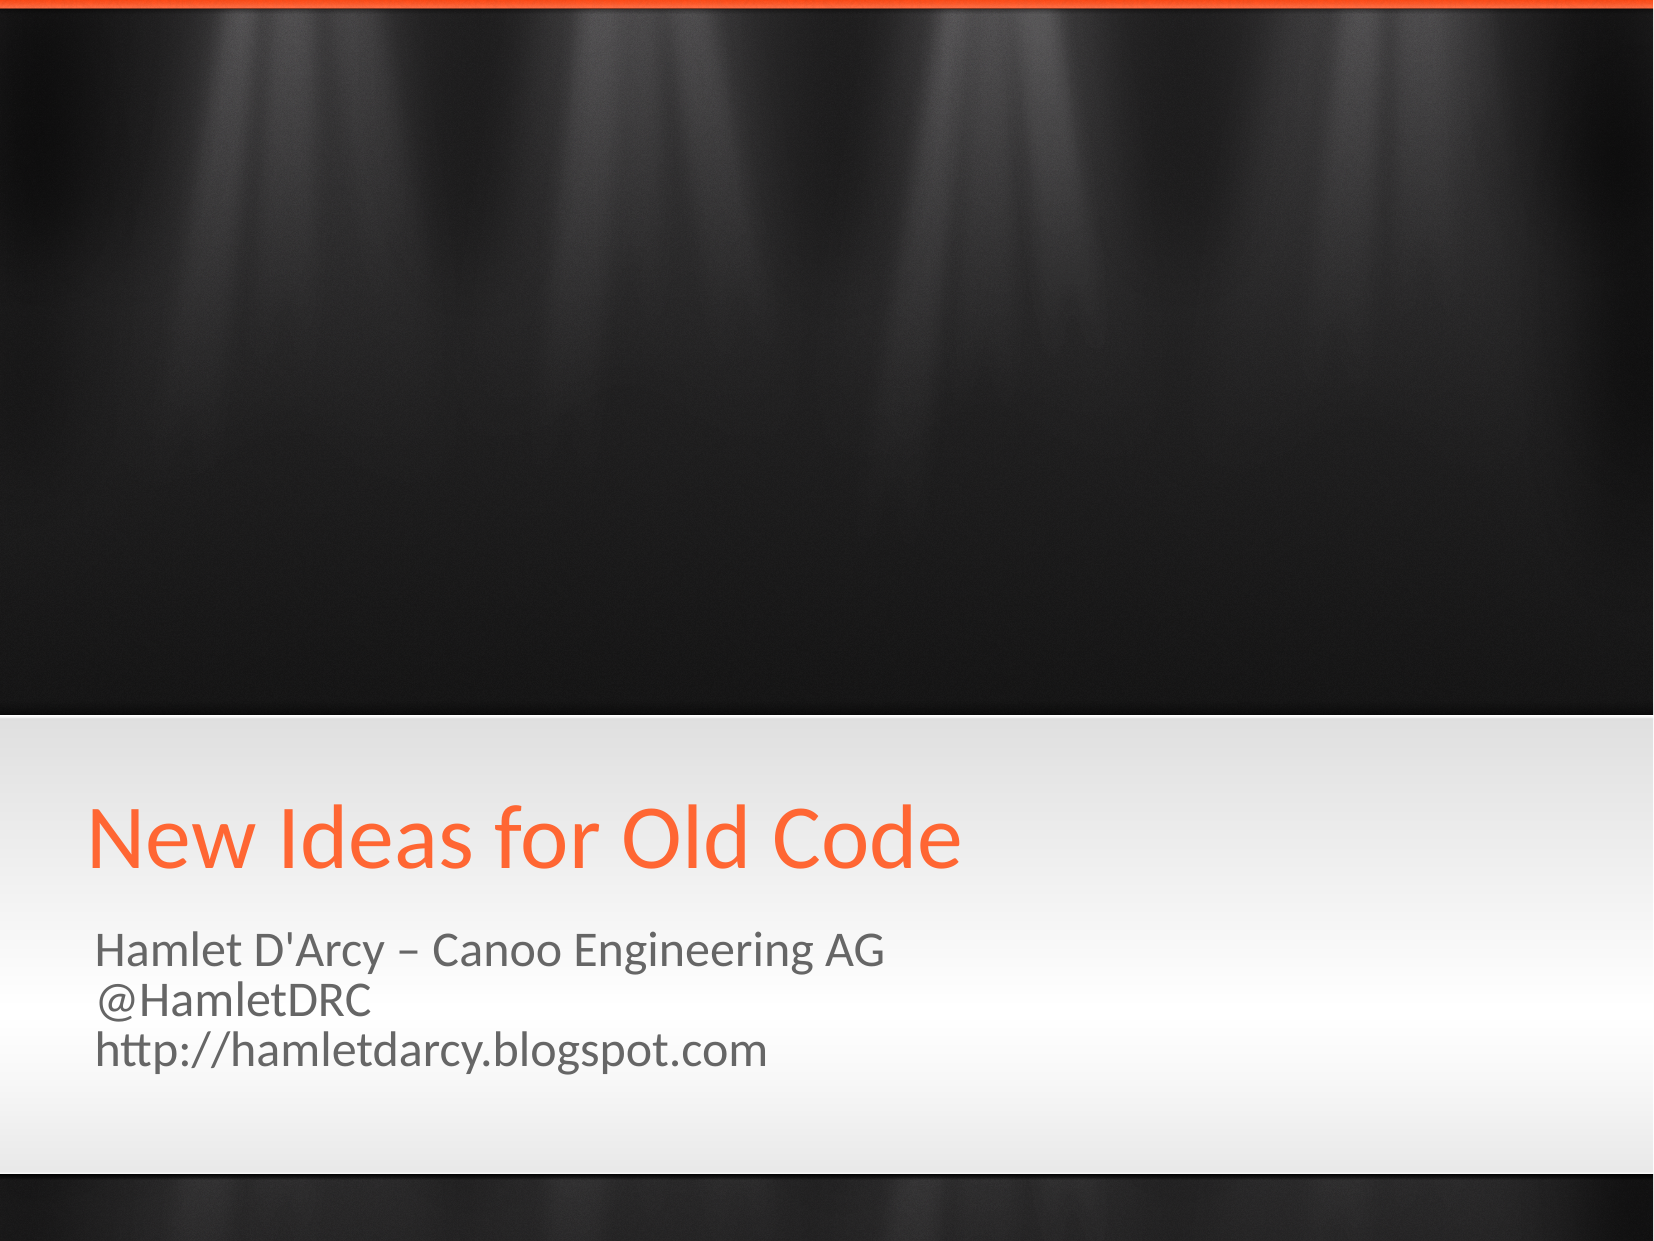

New Ideas for Old Code
# Hamlet D'Arcy – Canoo Engineering AG @HamletDRC http://hamletdarcy.blogspot.com